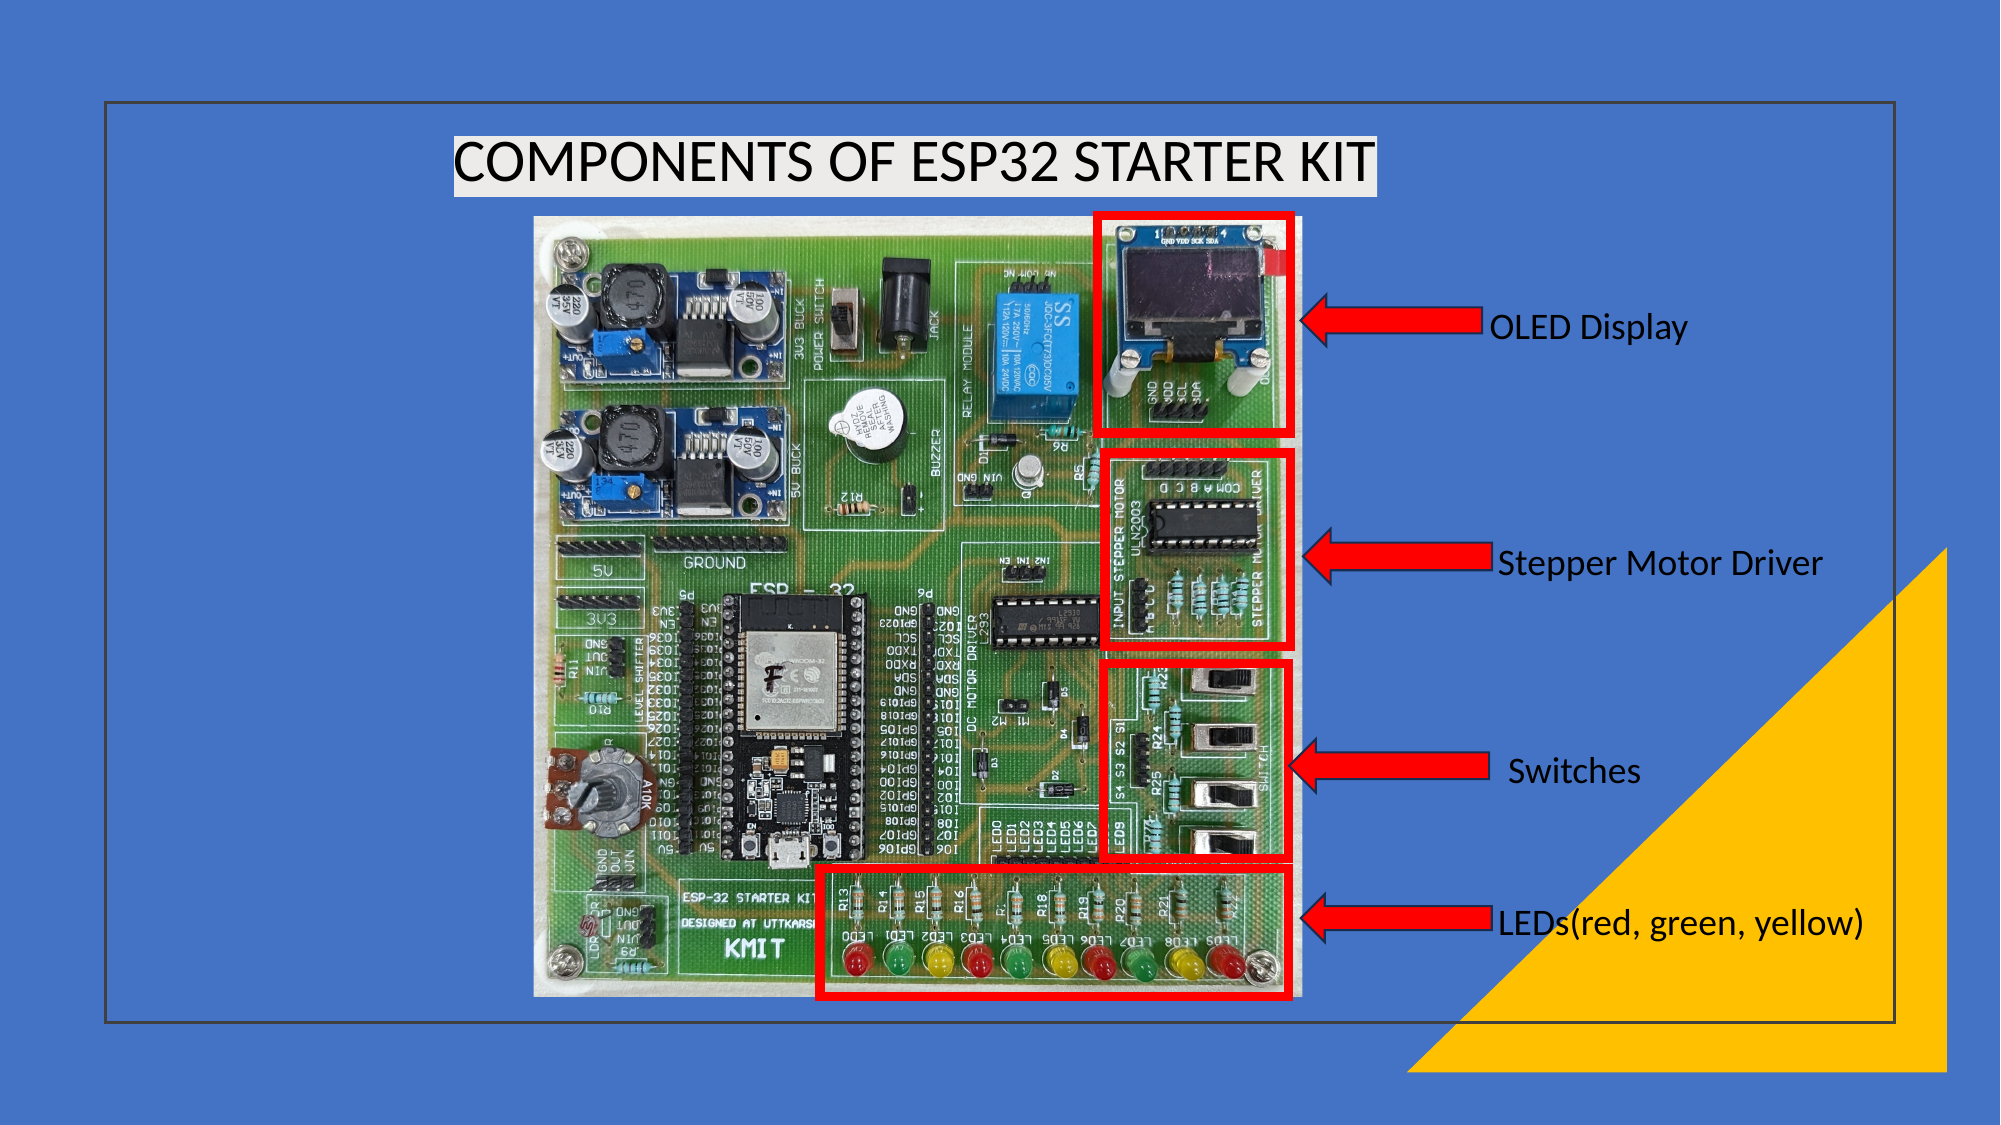

# COMPONENTS OF ESP32 STARTER KIT​
OLED Display
Stepper Motor Driver
Switches
LEDs(red, green, yellow)